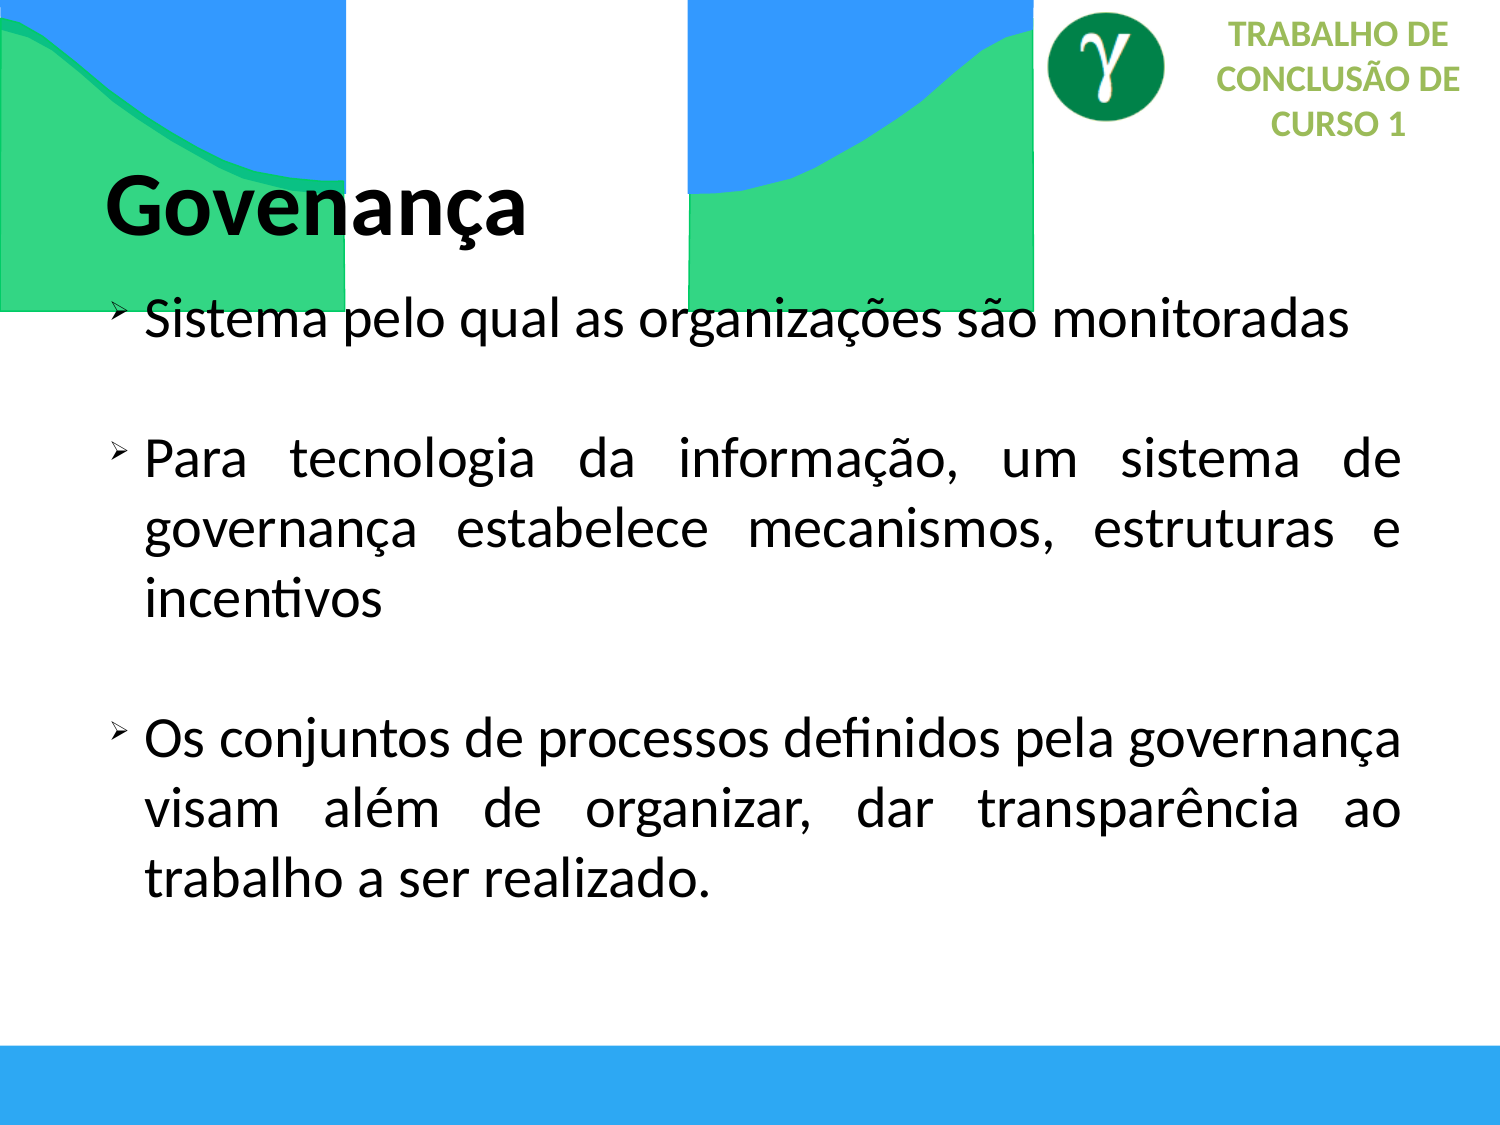

TRABALHO DE CONCLUSÃO DE CURSO 1
Govenança
Sistema pelo qual as organizações são monitoradas
Para tecnologia da informação, um sistema de governança estabelece mecanismos, estruturas e incentivos
Os conjuntos de processos definidos pela governança visam além de organizar, dar transparência ao trabalho a ser realizado.